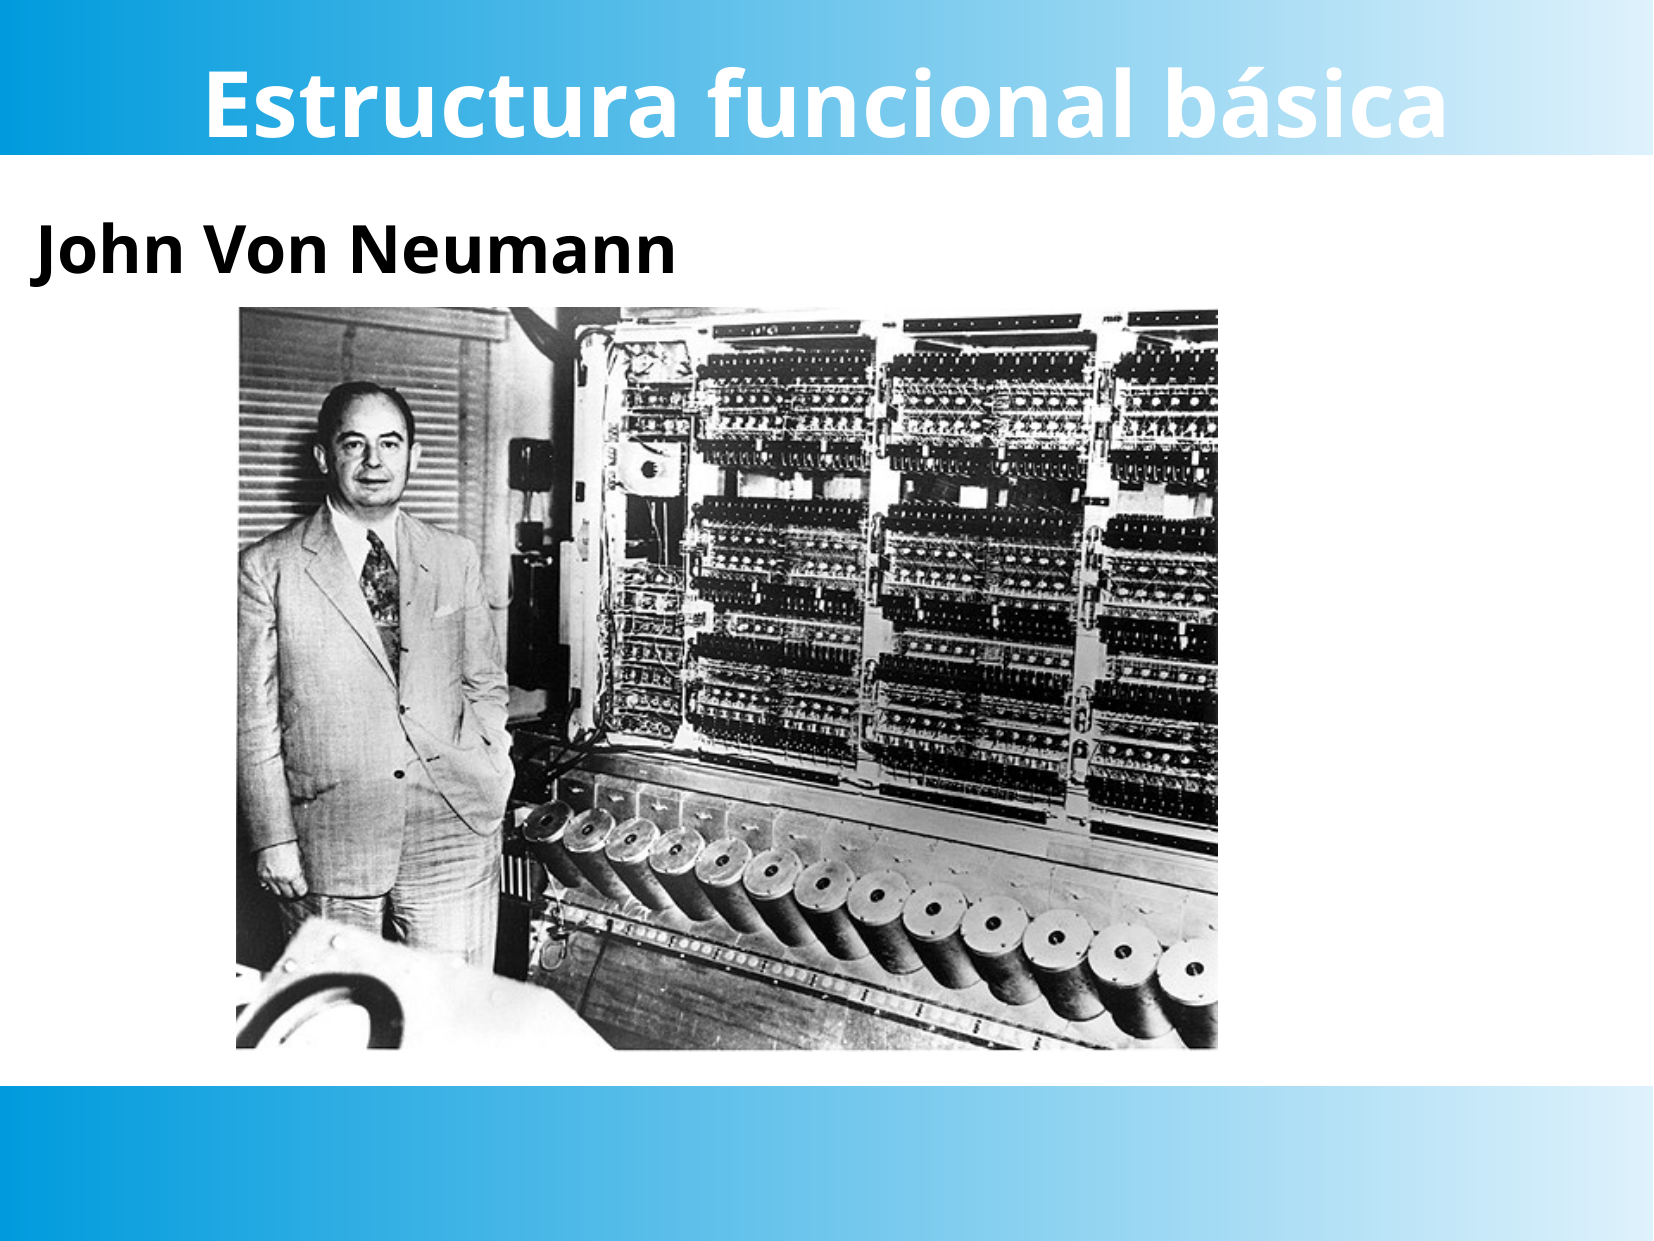

# Estructura funcional básica
John Von Neumann